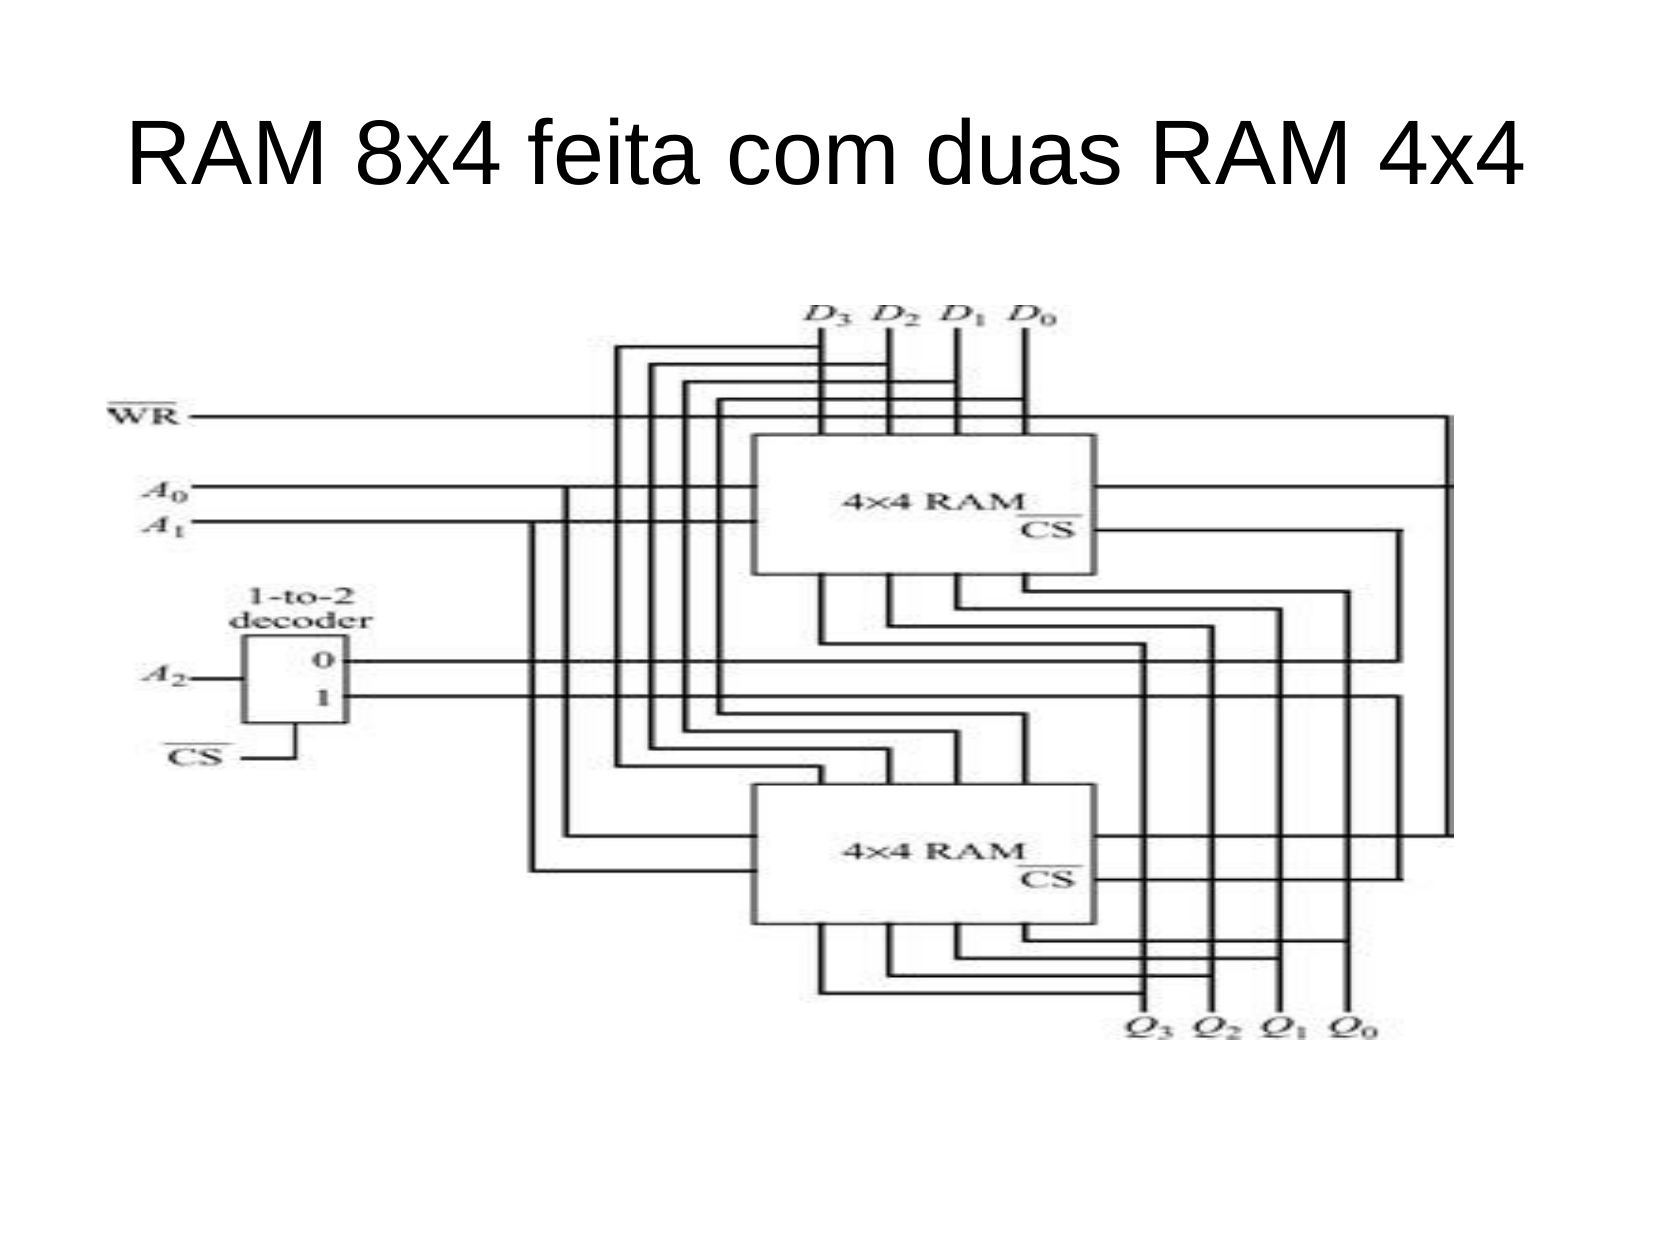

# RAM 8x4 feita com duas RAM 4x4